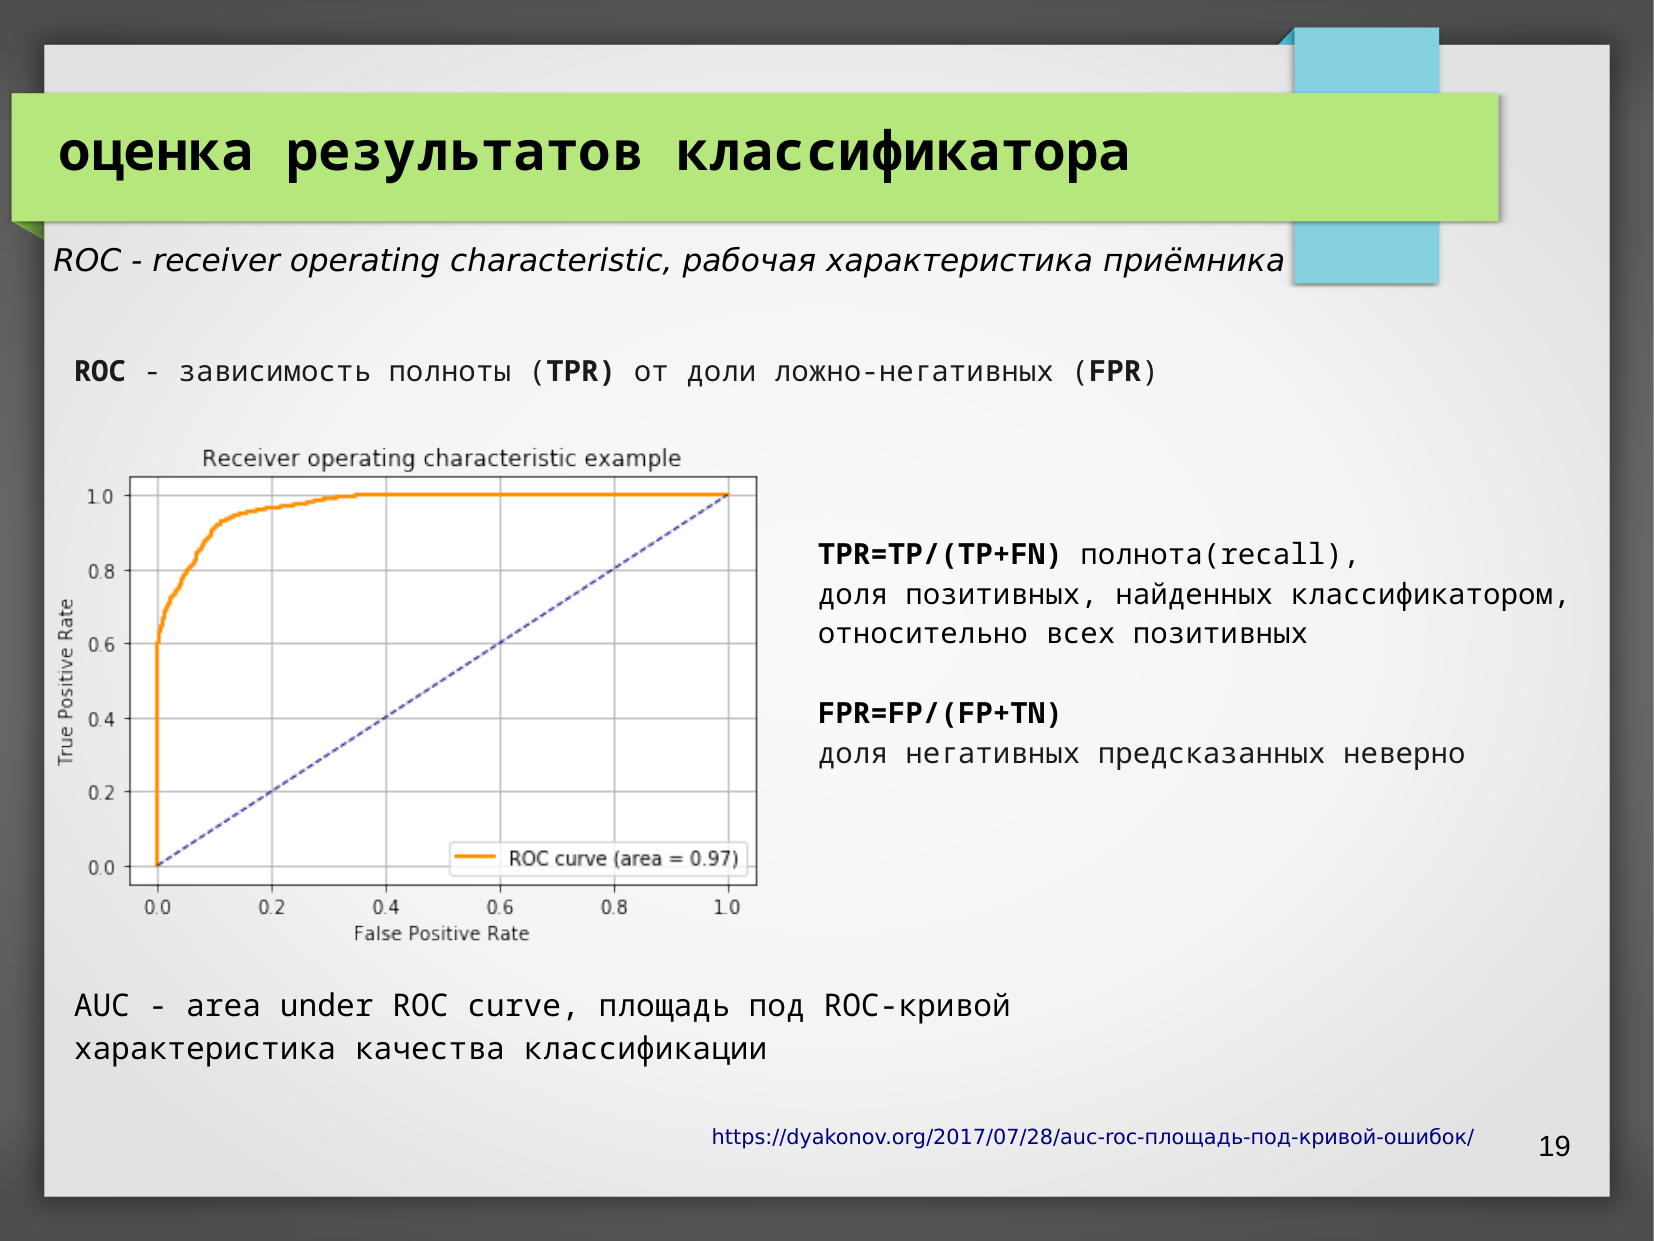

# оценка результатов классификатора
ROC - receiver operating characteristic, рабочая характеристика приёмника
ROC - зависимость полноты (TPR) от доли ложно-негативных (FPR)
TPR=TP/(TP+FN) полнота(recall),
доля позитивных, найденных классификатором, относительно всех позитивных
FPR=FP/(FP+TN)
доля негативных предсказанных неверно
AUC - area under ROC curve, площадь под ROC-кривой
характеристика качества классификации
https://dyakonov.org/2017/07/28/auc-roc-площадь-под-кривой-ошибок/
19